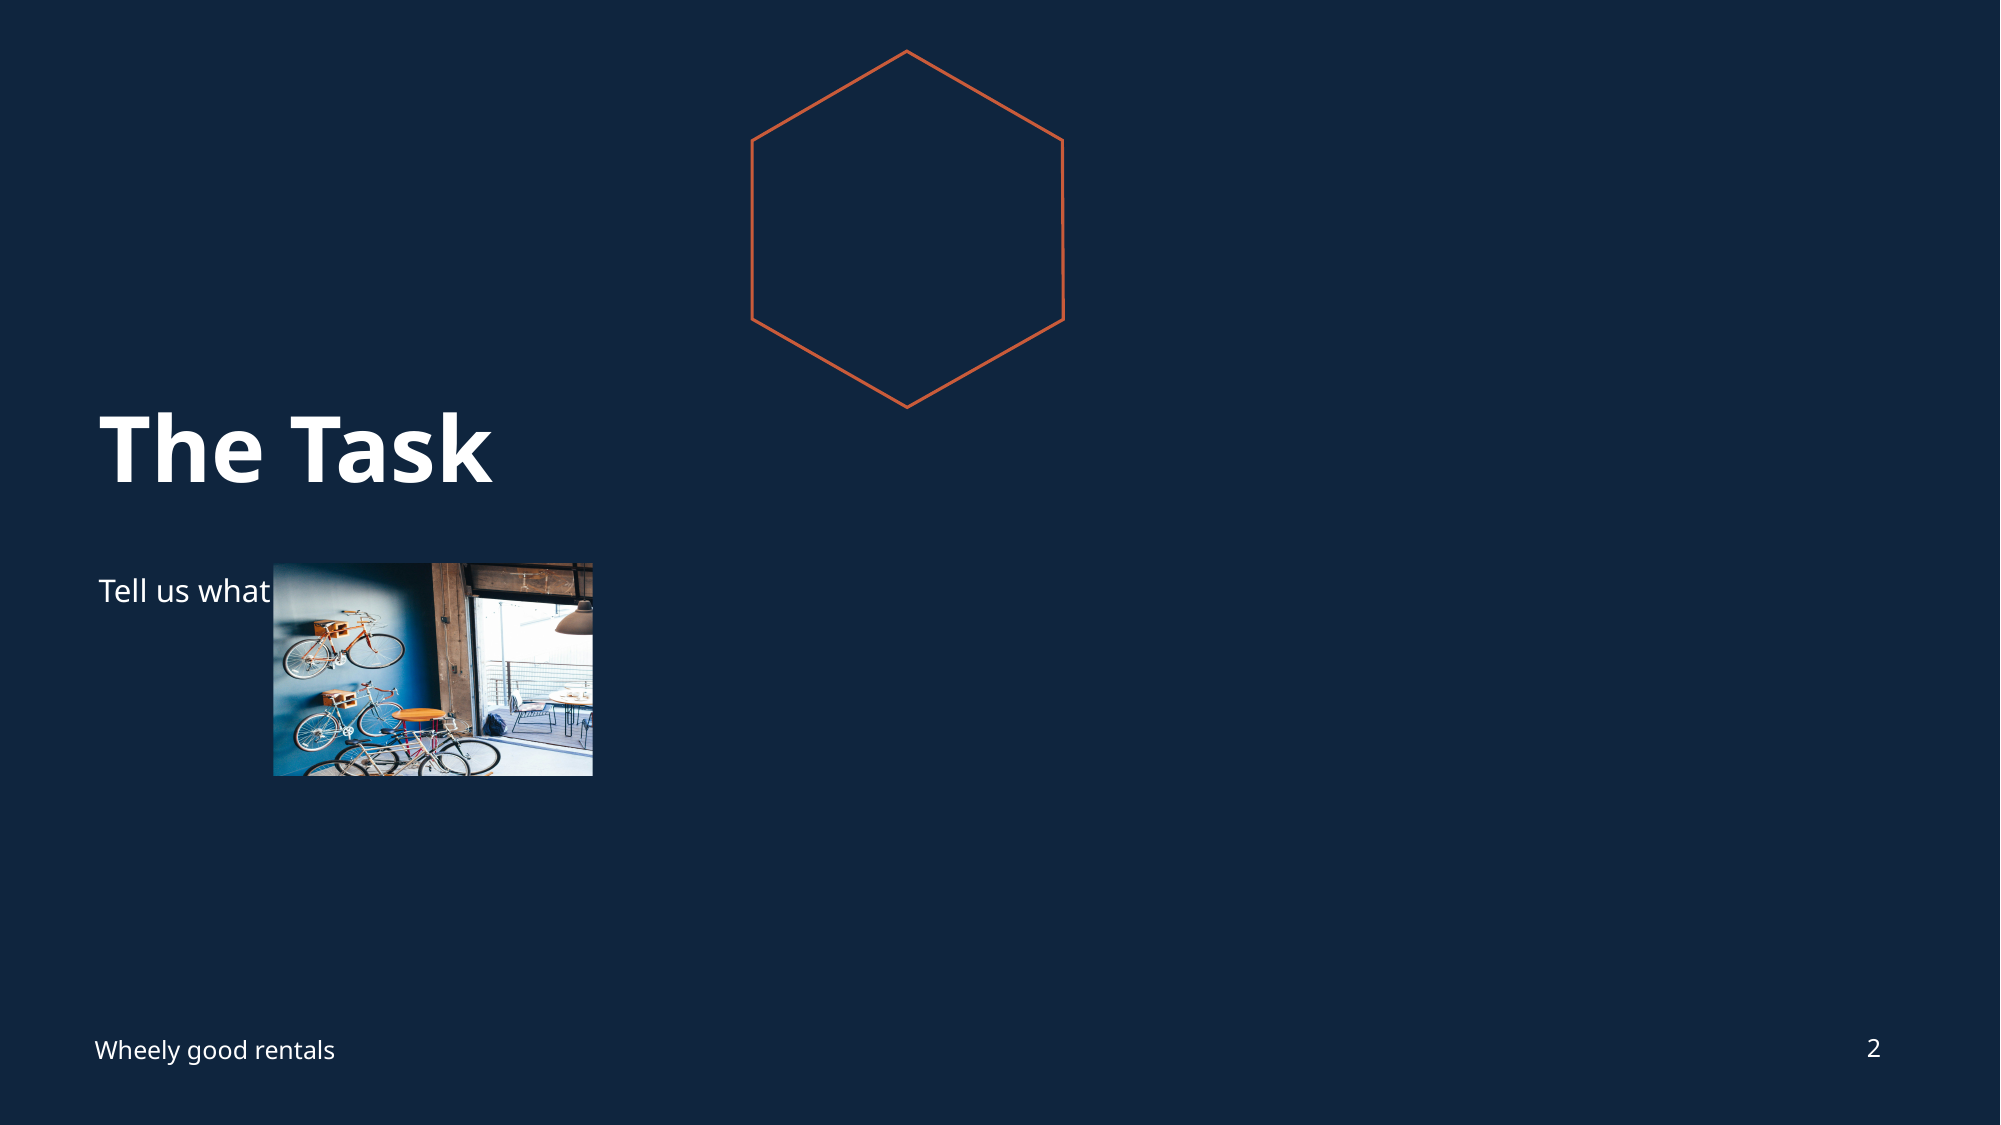

# The Task
Tell us what you did
Wheely good rentals